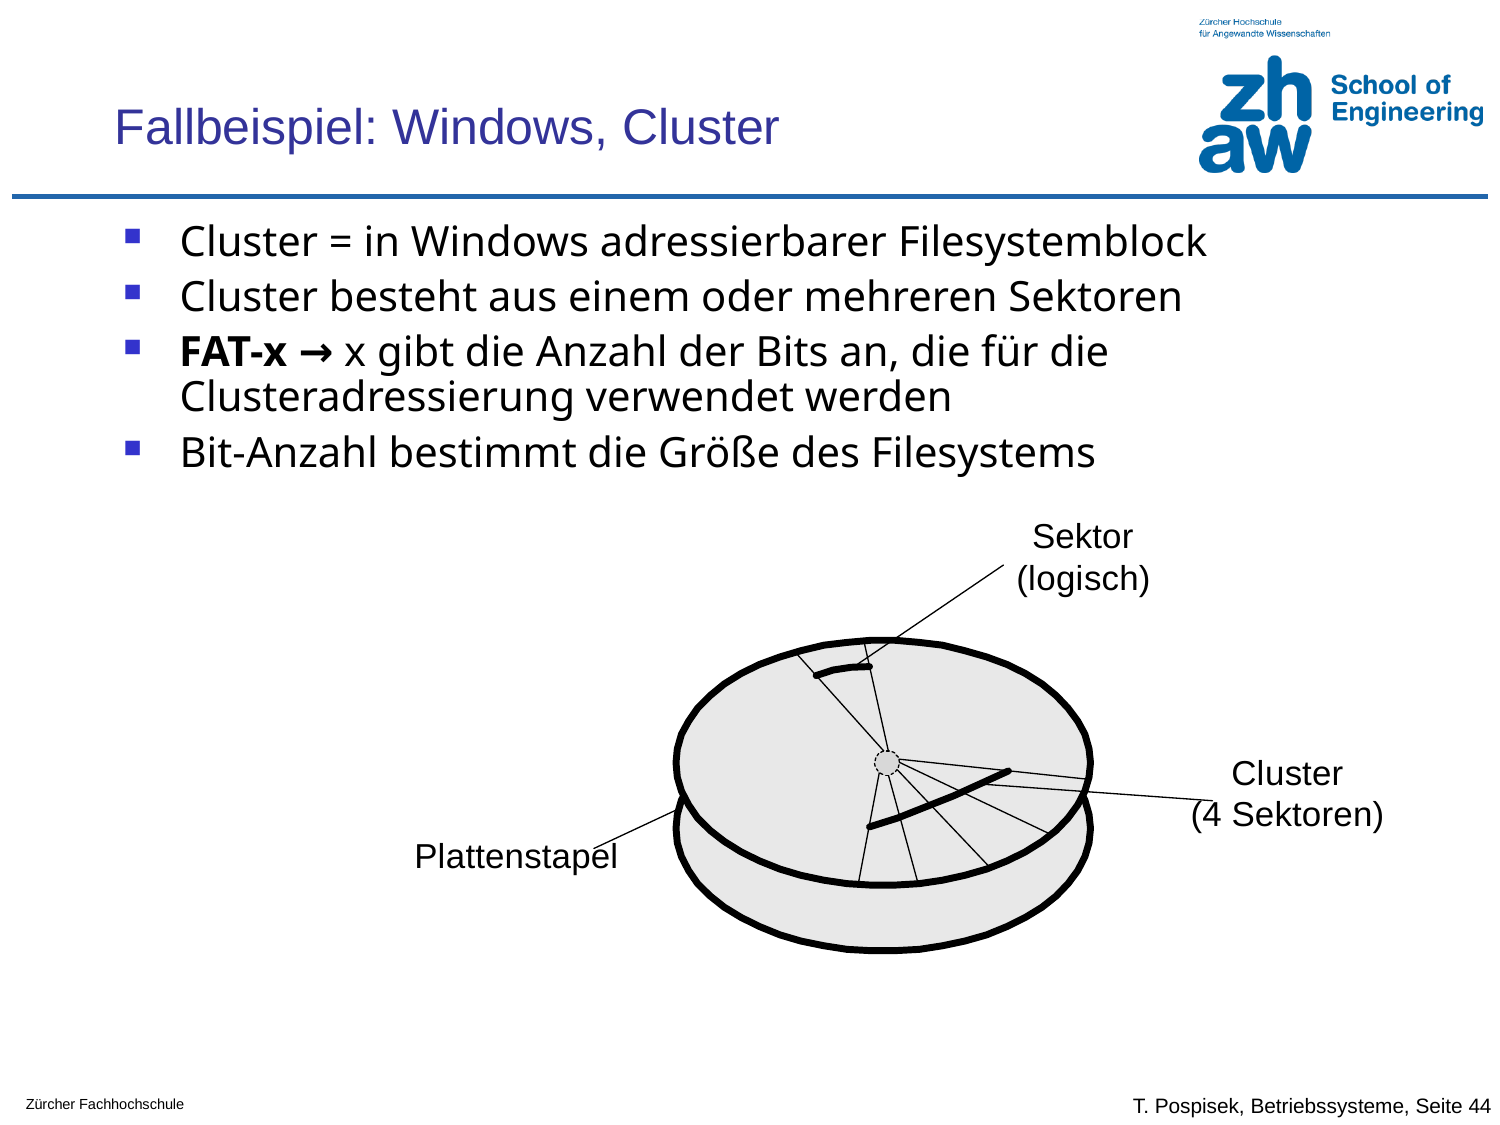

# Fallbeispiel: Windows, Cluster
Cluster = in Windows adressierbarer Filesystemblock
Cluster besteht aus einem oder mehreren Sektoren
FAT-x → x gibt die Anzahl der Bits an, die für die Clusteradressierung verwendet werden
Bit-Anzahl bestimmt die Größe des Filesystems